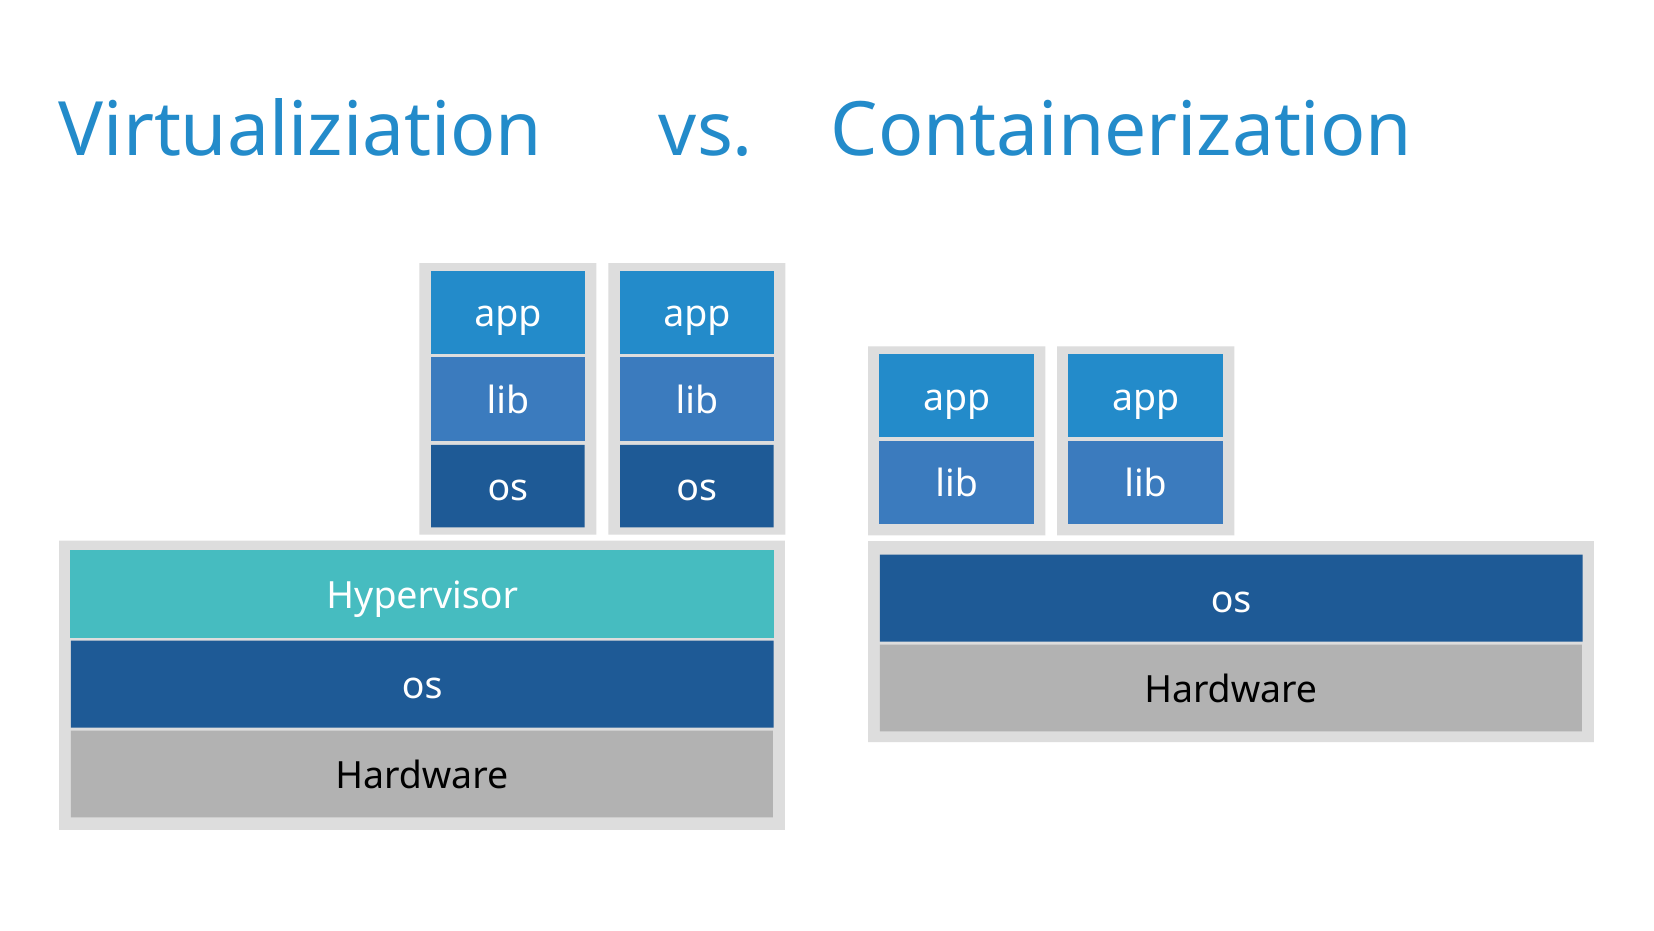

# Virtualiziation vs. Containerization
app
app
app
app
lib
lib
lib
lib
os
os
Hypervisor
os
os
Hardware
Hardware